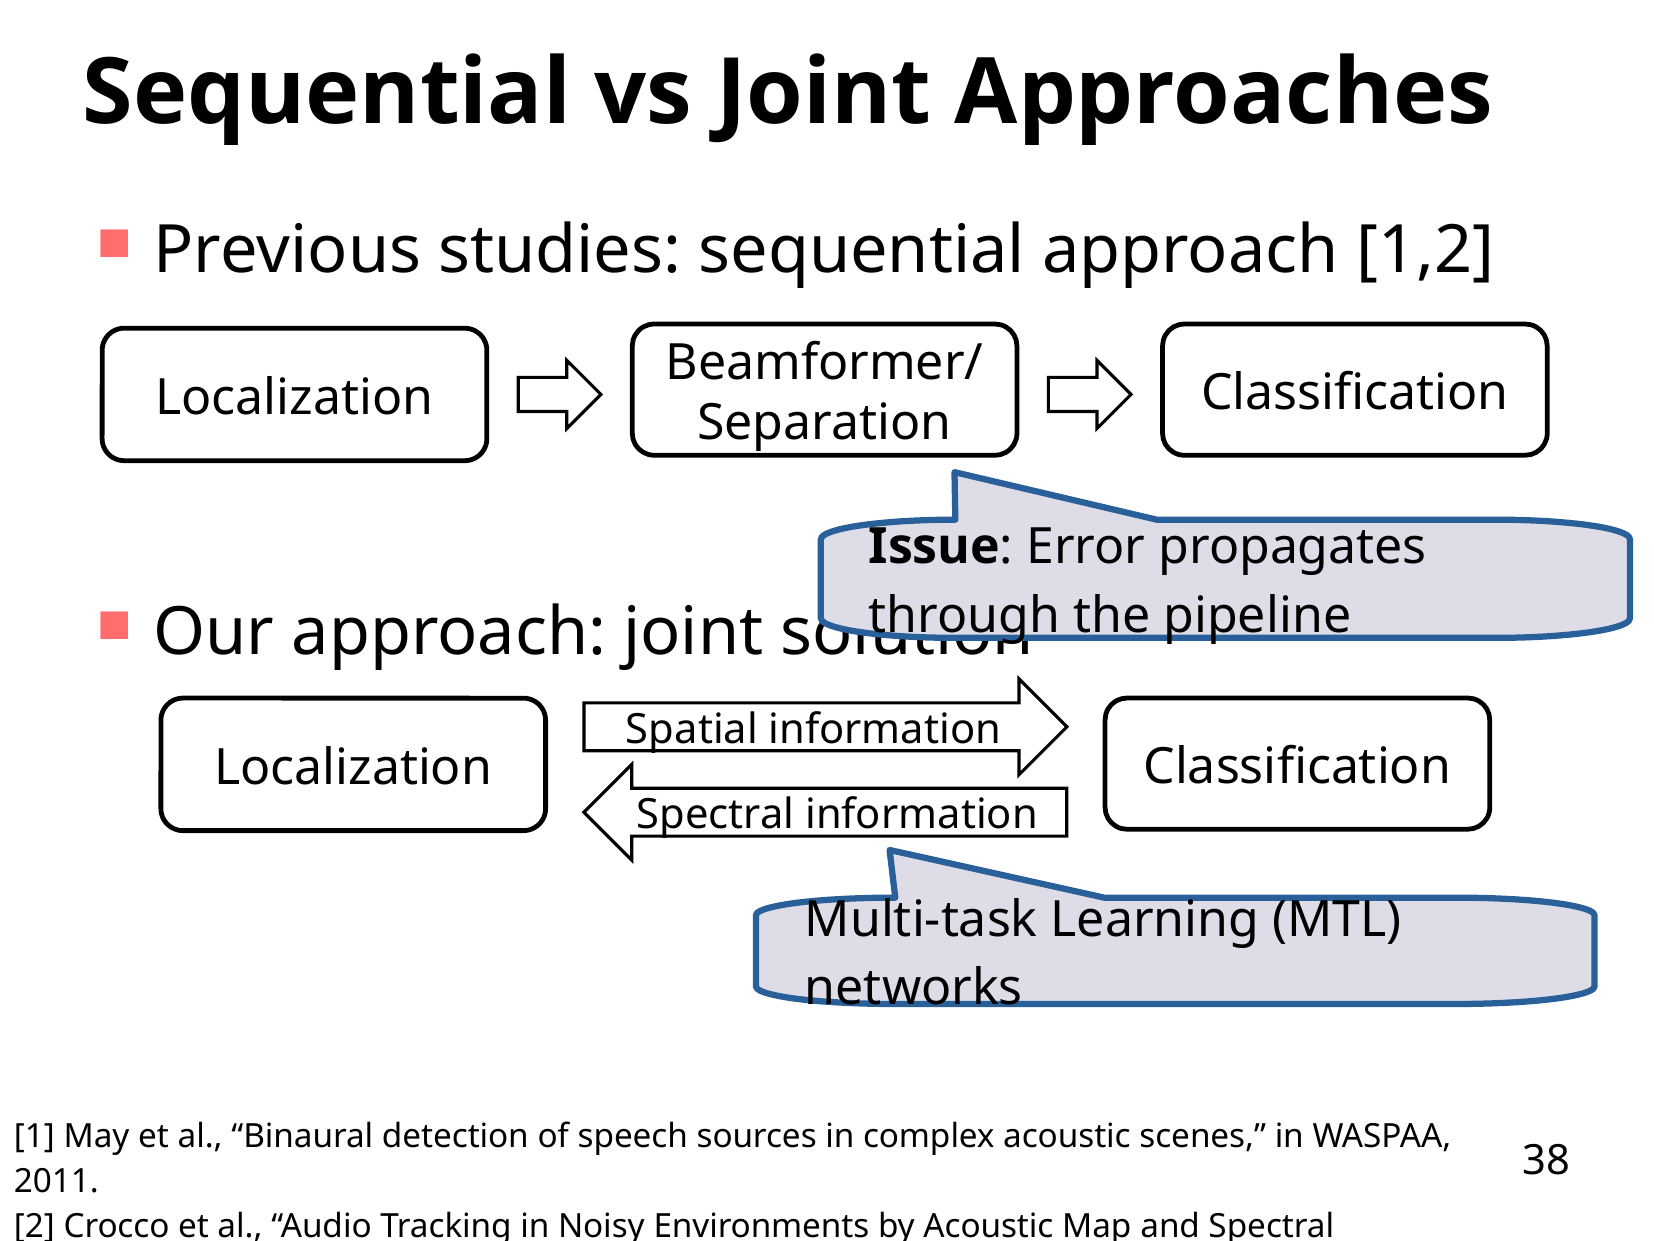

# Sequential vs Joint Approaches
Previous studies: sequential approach [1,2]
Our approach: joint solution
Beamformer/
Separation
Classification
Localization
Issue: Error propagates through the pipeline
Spatial information
Classification
Localization
Spectral information
Multi-task Learning (MTL) networks
[1] May et al., “Binaural detection of speech sources in complex acoustic scenes,” in WASPAA, 2011.
[2] Crocco et al., “Audio Tracking in Noisy Environments by Acoustic Map and Spectral Signature,” IEEE Trans. on Cybernetics, 2017.
38